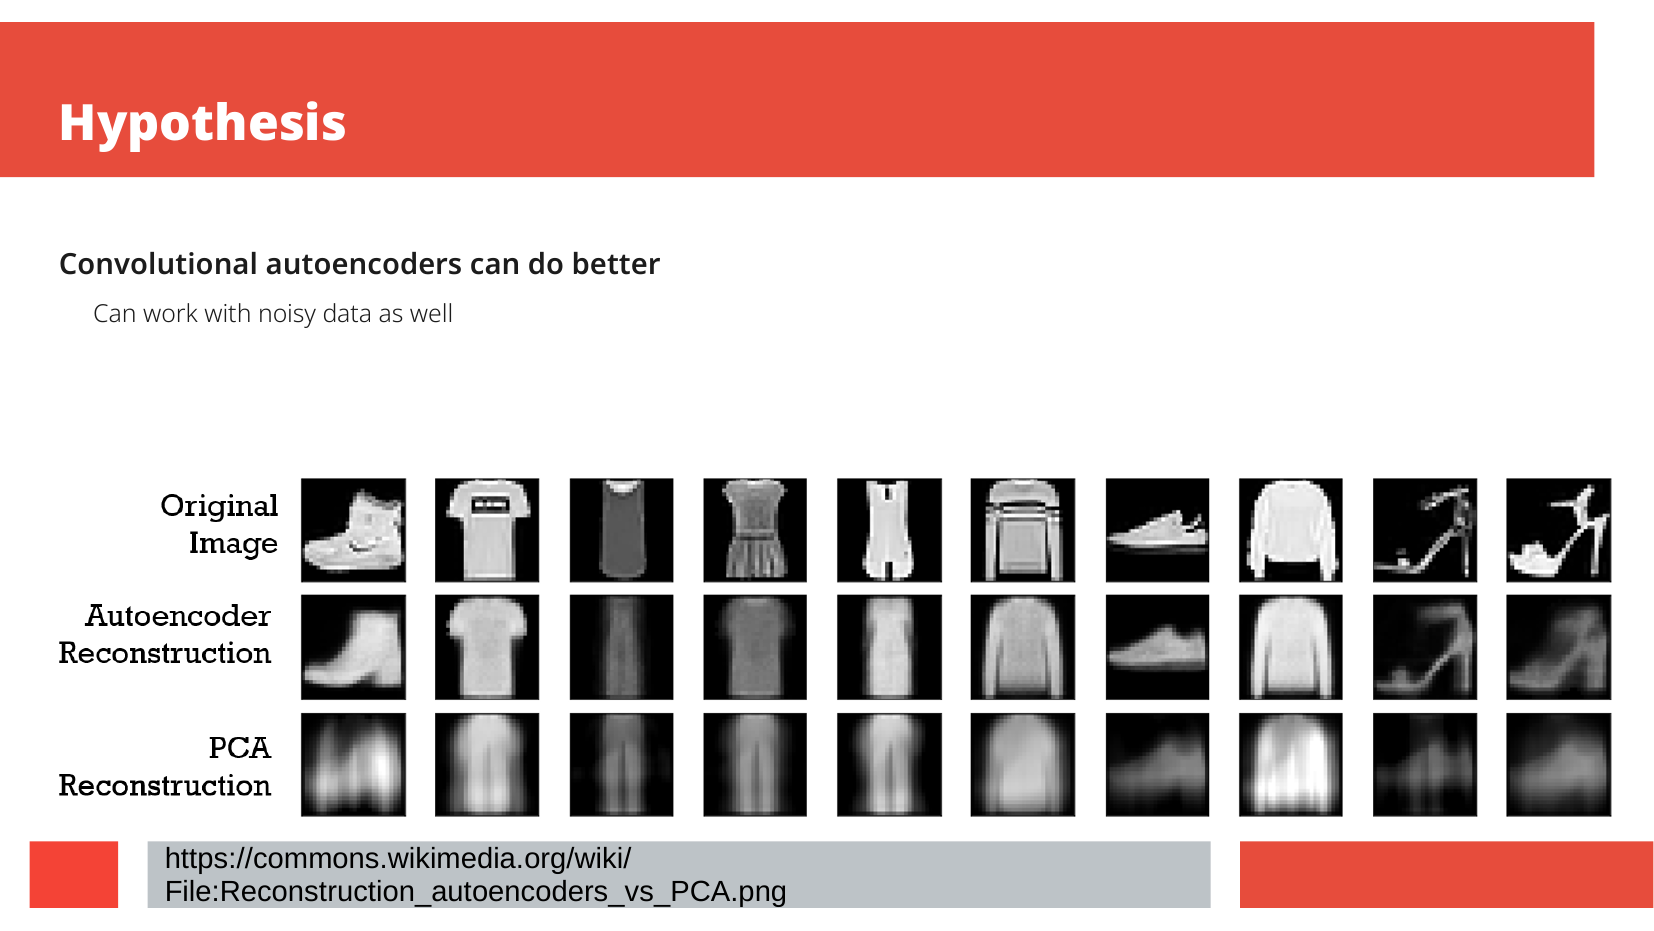

# Hypothesis
Convolutional autoencoders can do better
Can work with noisy data as well
https://commons.wikimedia.org/wiki/File:Reconstruction_autoencoders_vs_PCA.png